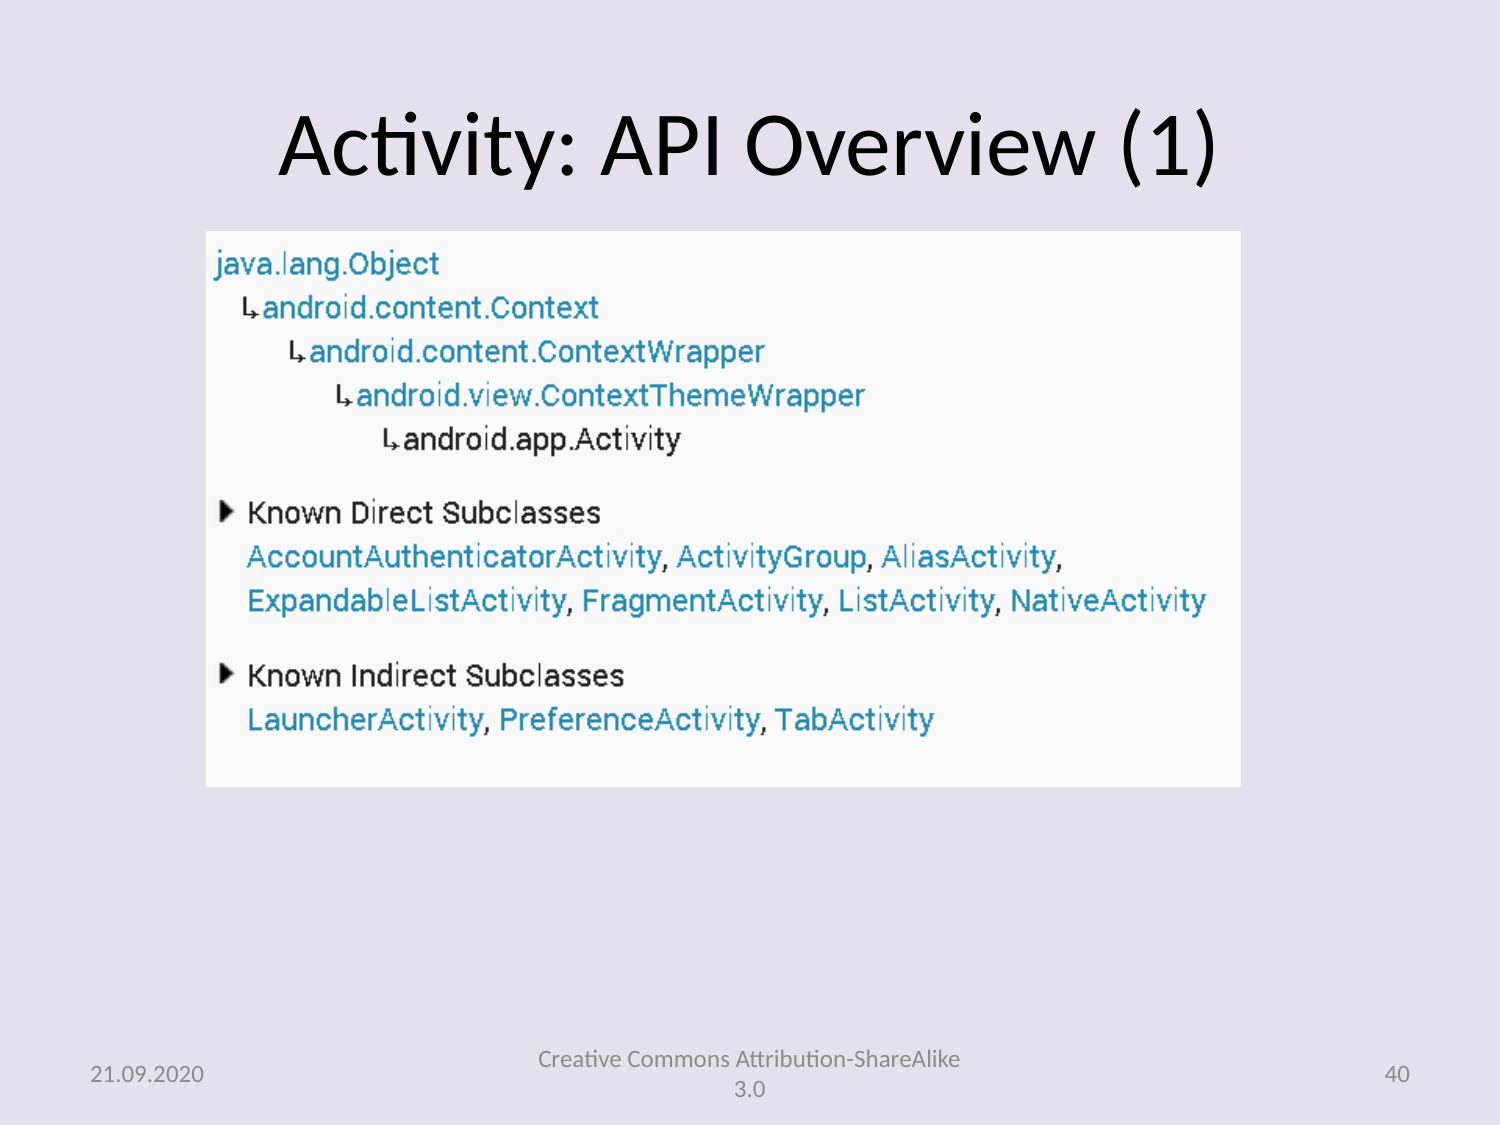

# Activity: API Overview (1)
21.09.2020
Creative Commons Attribution-ShareAlike 3.0
40